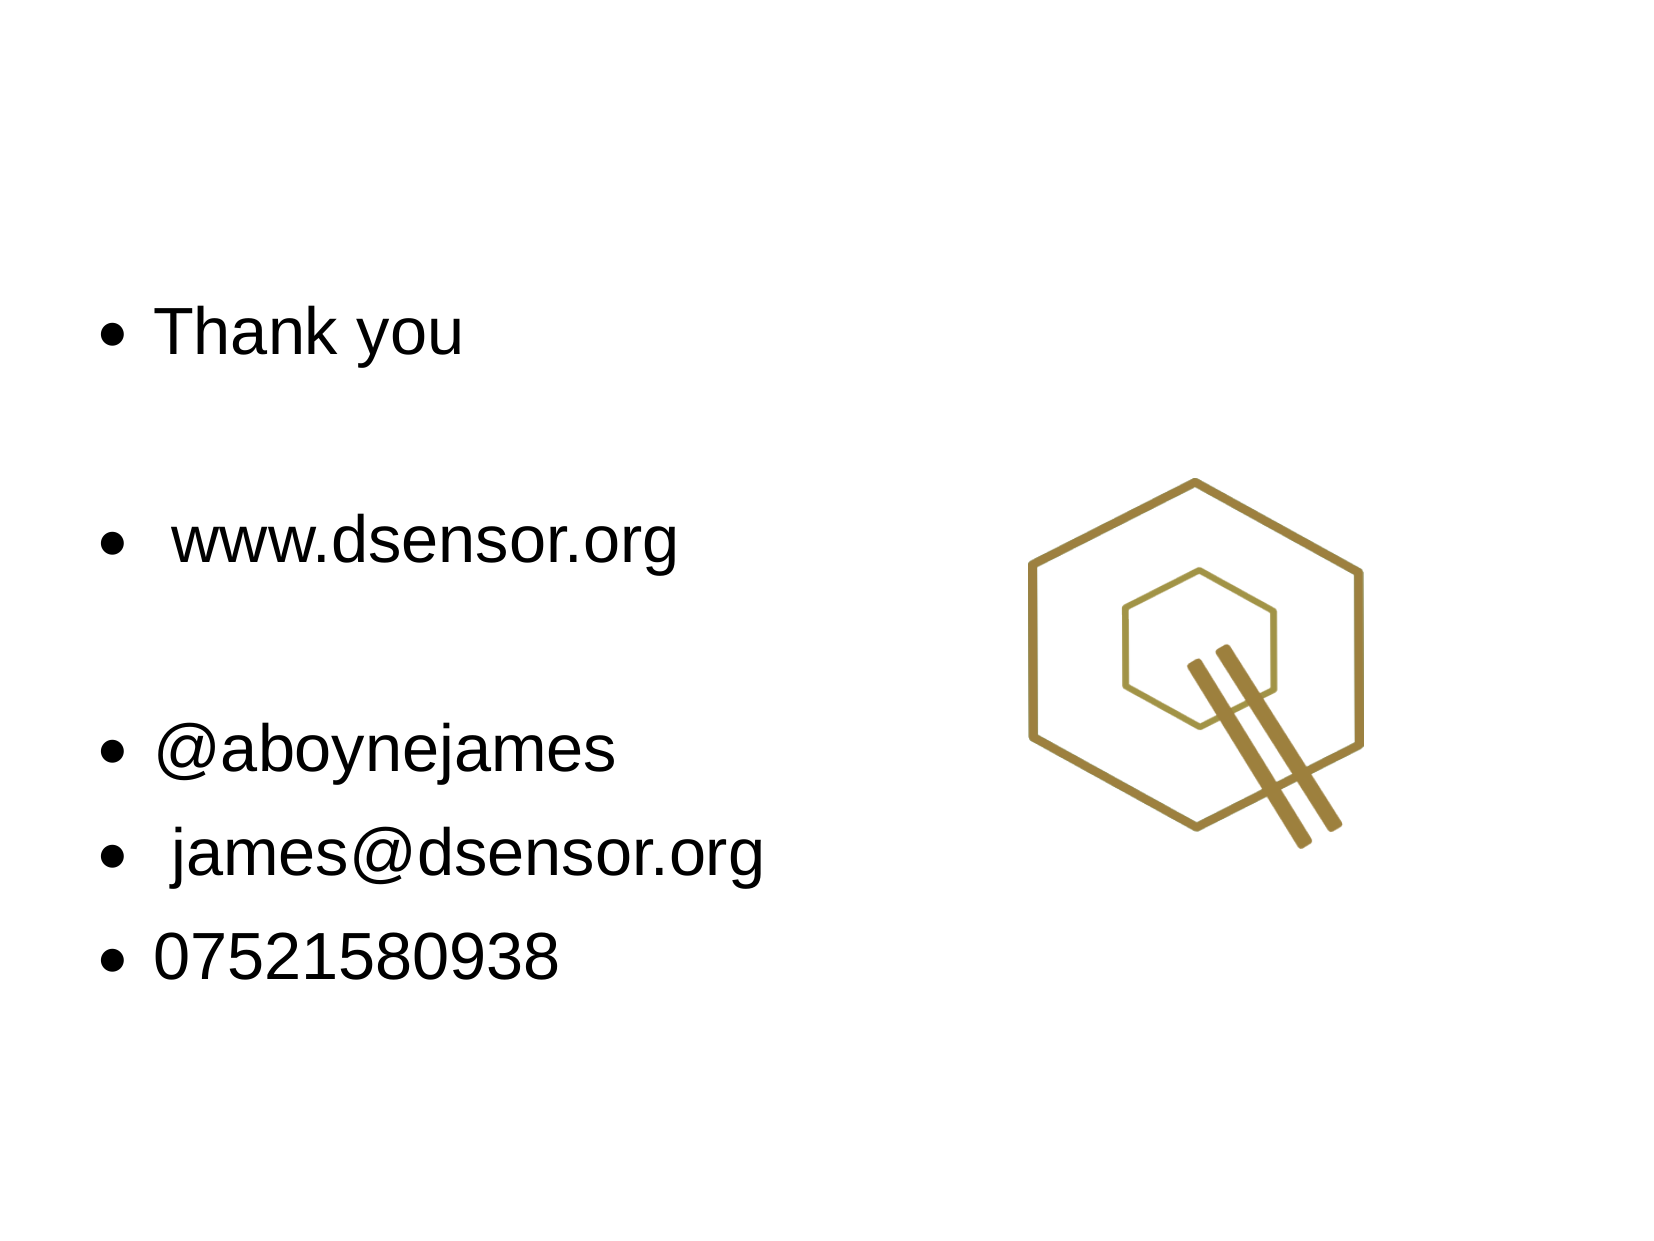

#
Thank you
 www.dsensor.org
@aboynejames
 james@dsensor.org
07521580938